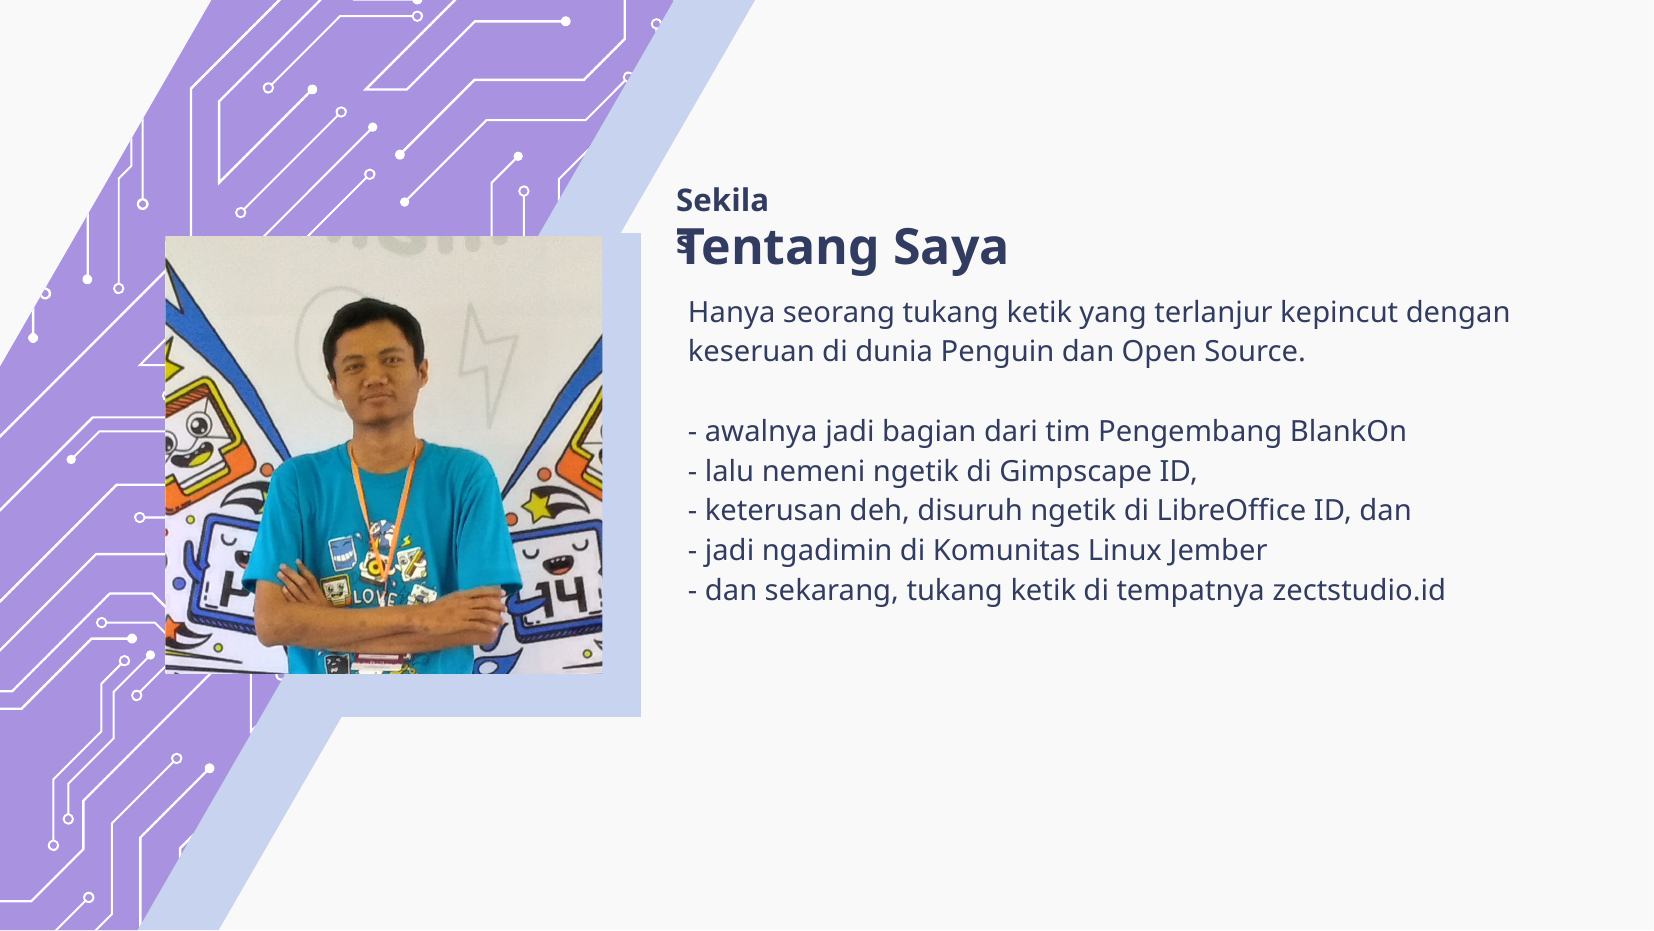

Sekilas
Tentang Saya
Hanya seorang tukang ketik yang terlanjur kepincut dengan keseruan di dunia Penguin dan Open Source.
- awalnya jadi bagian dari tim Pengembang BlankOn
- lalu nemeni ngetik di Gimpscape ID,
- keterusan deh, disuruh ngetik di LibreOffice ID, dan
- jadi ngadimin di Komunitas Linux Jember
- dan sekarang, tukang ketik di tempatnya zectstudio.id